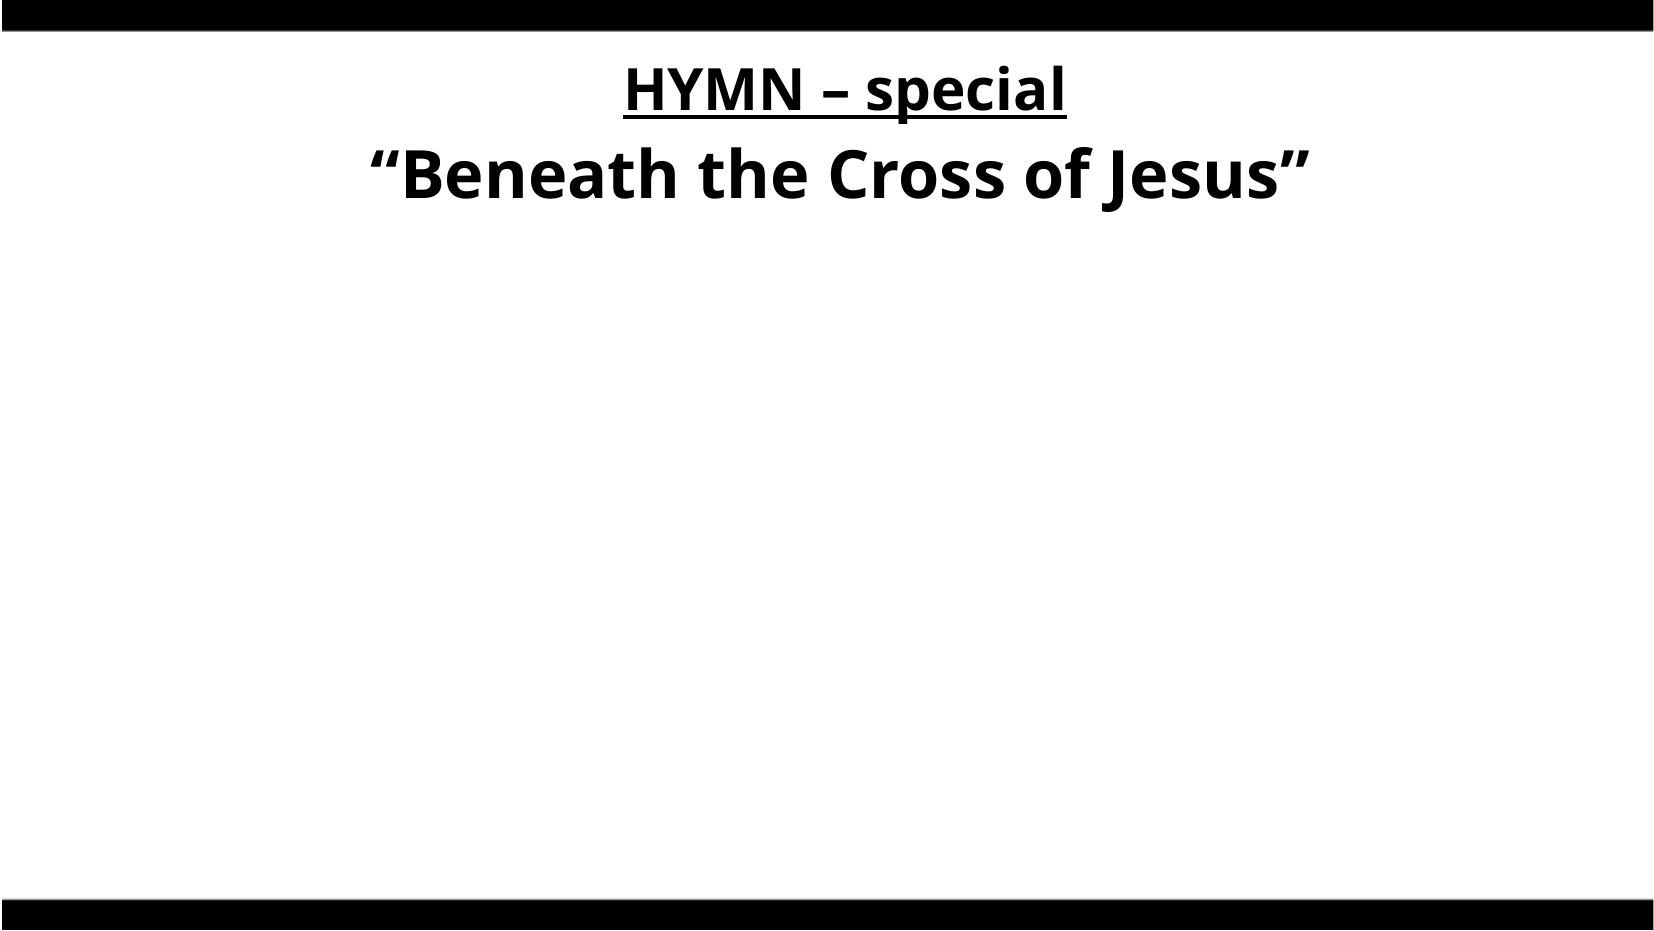

HYMN – special
“Beneath the Cross of Jesus”